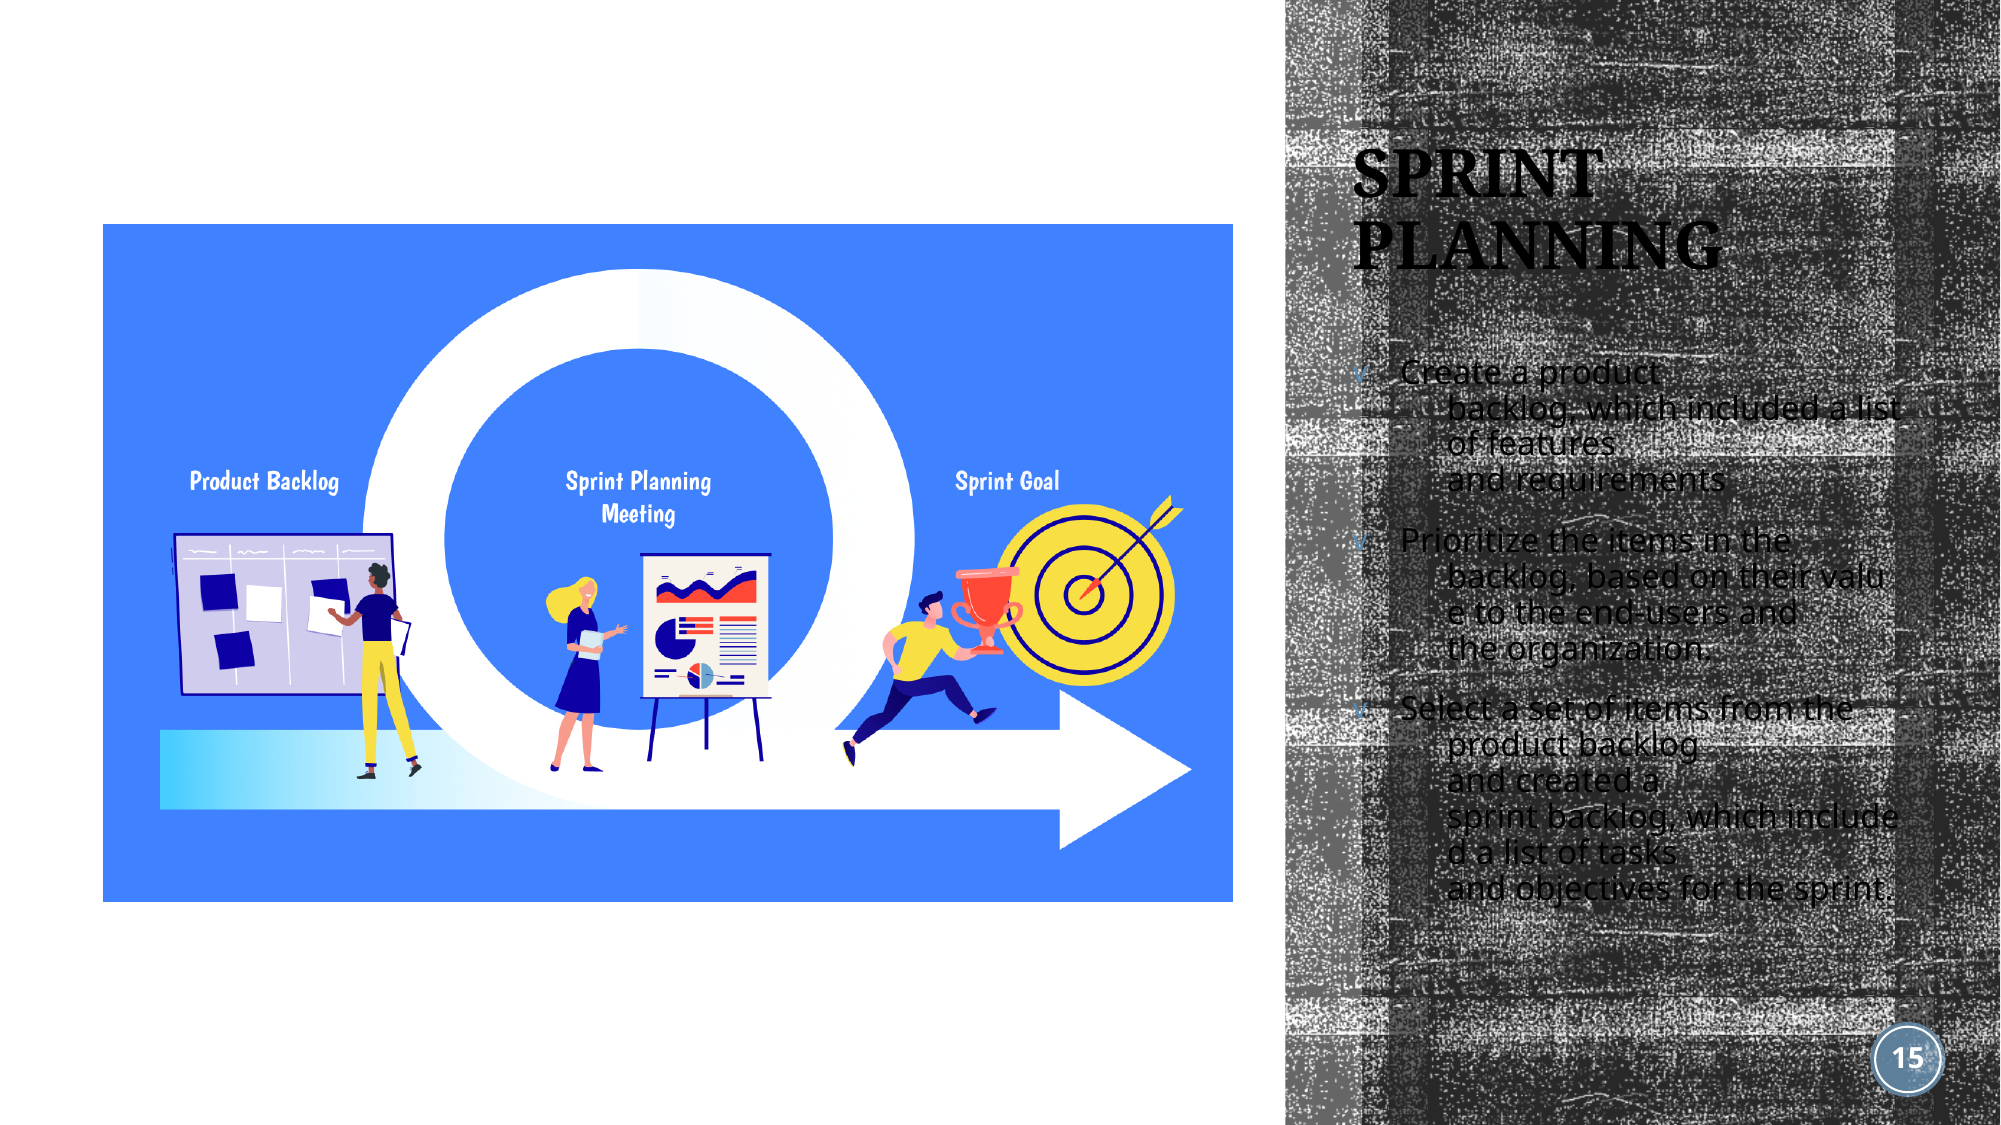

# Sprint planning
Create a product backlog, which included a list of features and requirements
Prioritize the items in the backlog, based on their value to the end-users and the organization.
Select a set of items from the product backlog and created a sprint backlog, which included a list of tasks and objectives for the sprint.